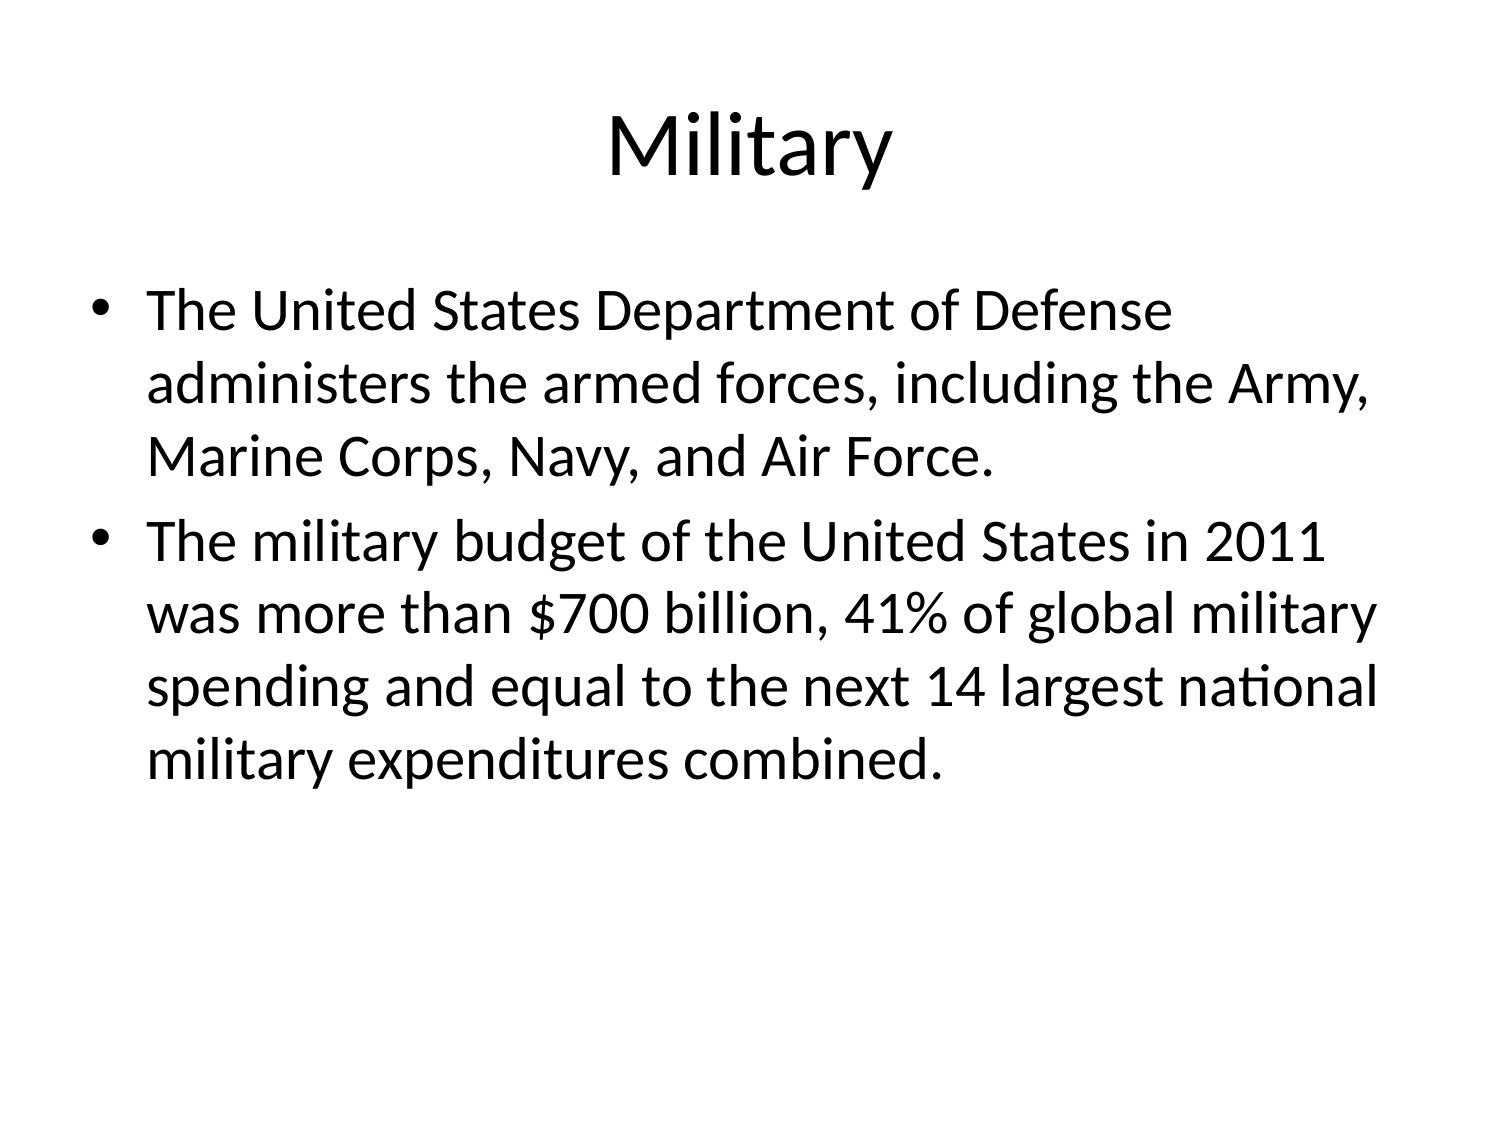

# Military
The United States Department of Defense administers the armed forces, including the Army, Marine Corps, Navy, and Air Force.
The military budget of the United States in 2011 was more than $700 billion, 41% of global military spending and equal to the next 14 largest national military expenditures combined.